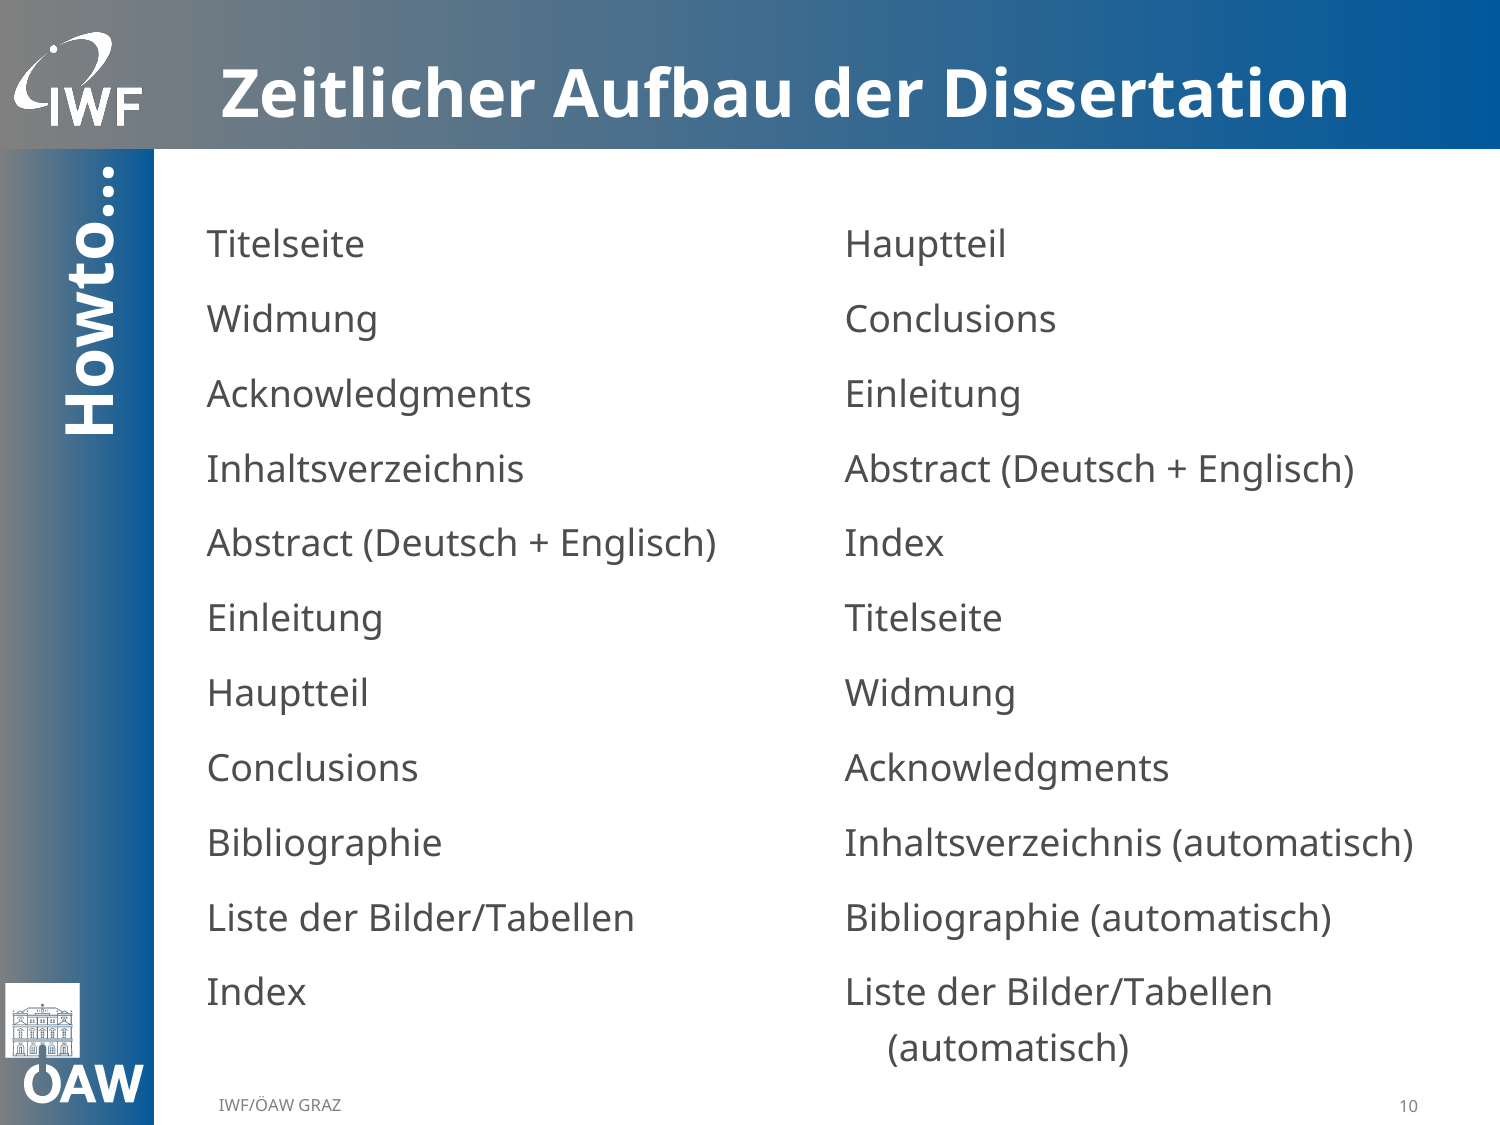

# Zeitlicher Aufbau der Dissertation
Titelseite
Widmung
Acknowledgments
Inhaltsverzeichnis
Abstract (Deutsch + Englisch)
Einleitung
Hauptteil
Conclusions
Bibliographie
Liste der Bilder/Tabellen
Index
Hauptteil
Conclusions
Einleitung
Abstract (Deutsch + Englisch)
Index
Titelseite
Widmung
Acknowledgments
Inhaltsverzeichnis (automatisch)
Bibliographie (automatisch)
Liste der Bilder/Tabellen (automatisch)
Howto...
IWF/ÖAW GRAZ
10